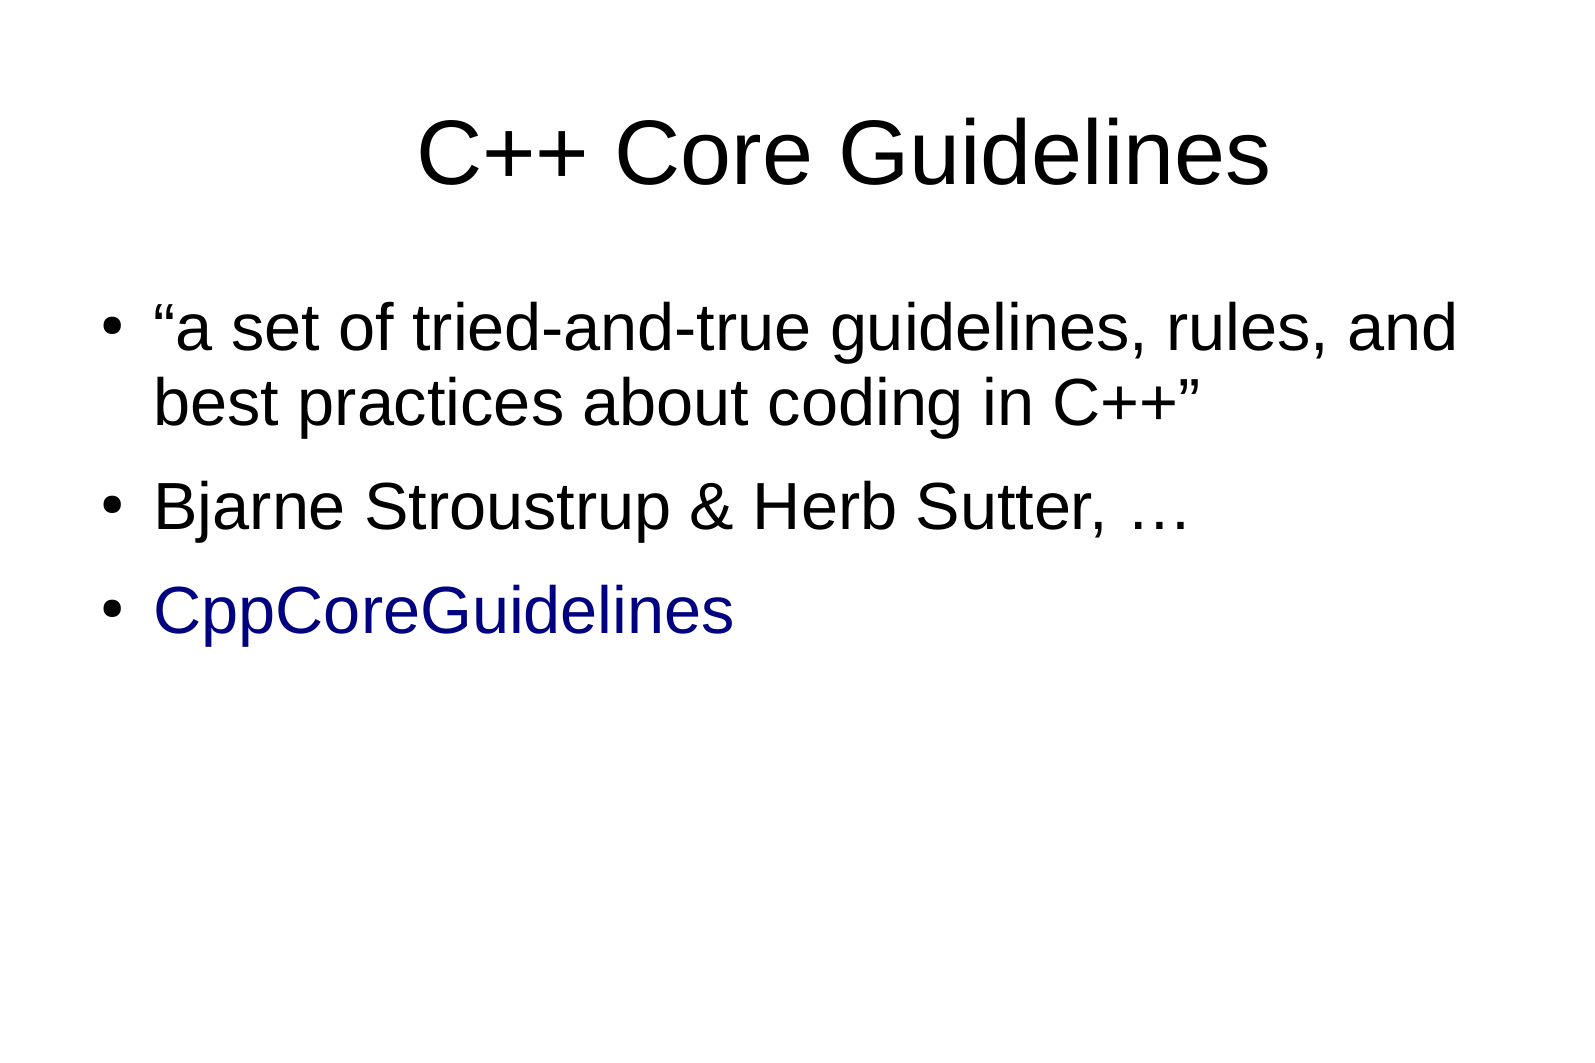

# C++ Core Guidelines
“a set of tried-and-true guidelines, rules, and best practices about coding in C++”
Bjarne Stroustrup & Herb Sutter, …
CppCoreGuidelines